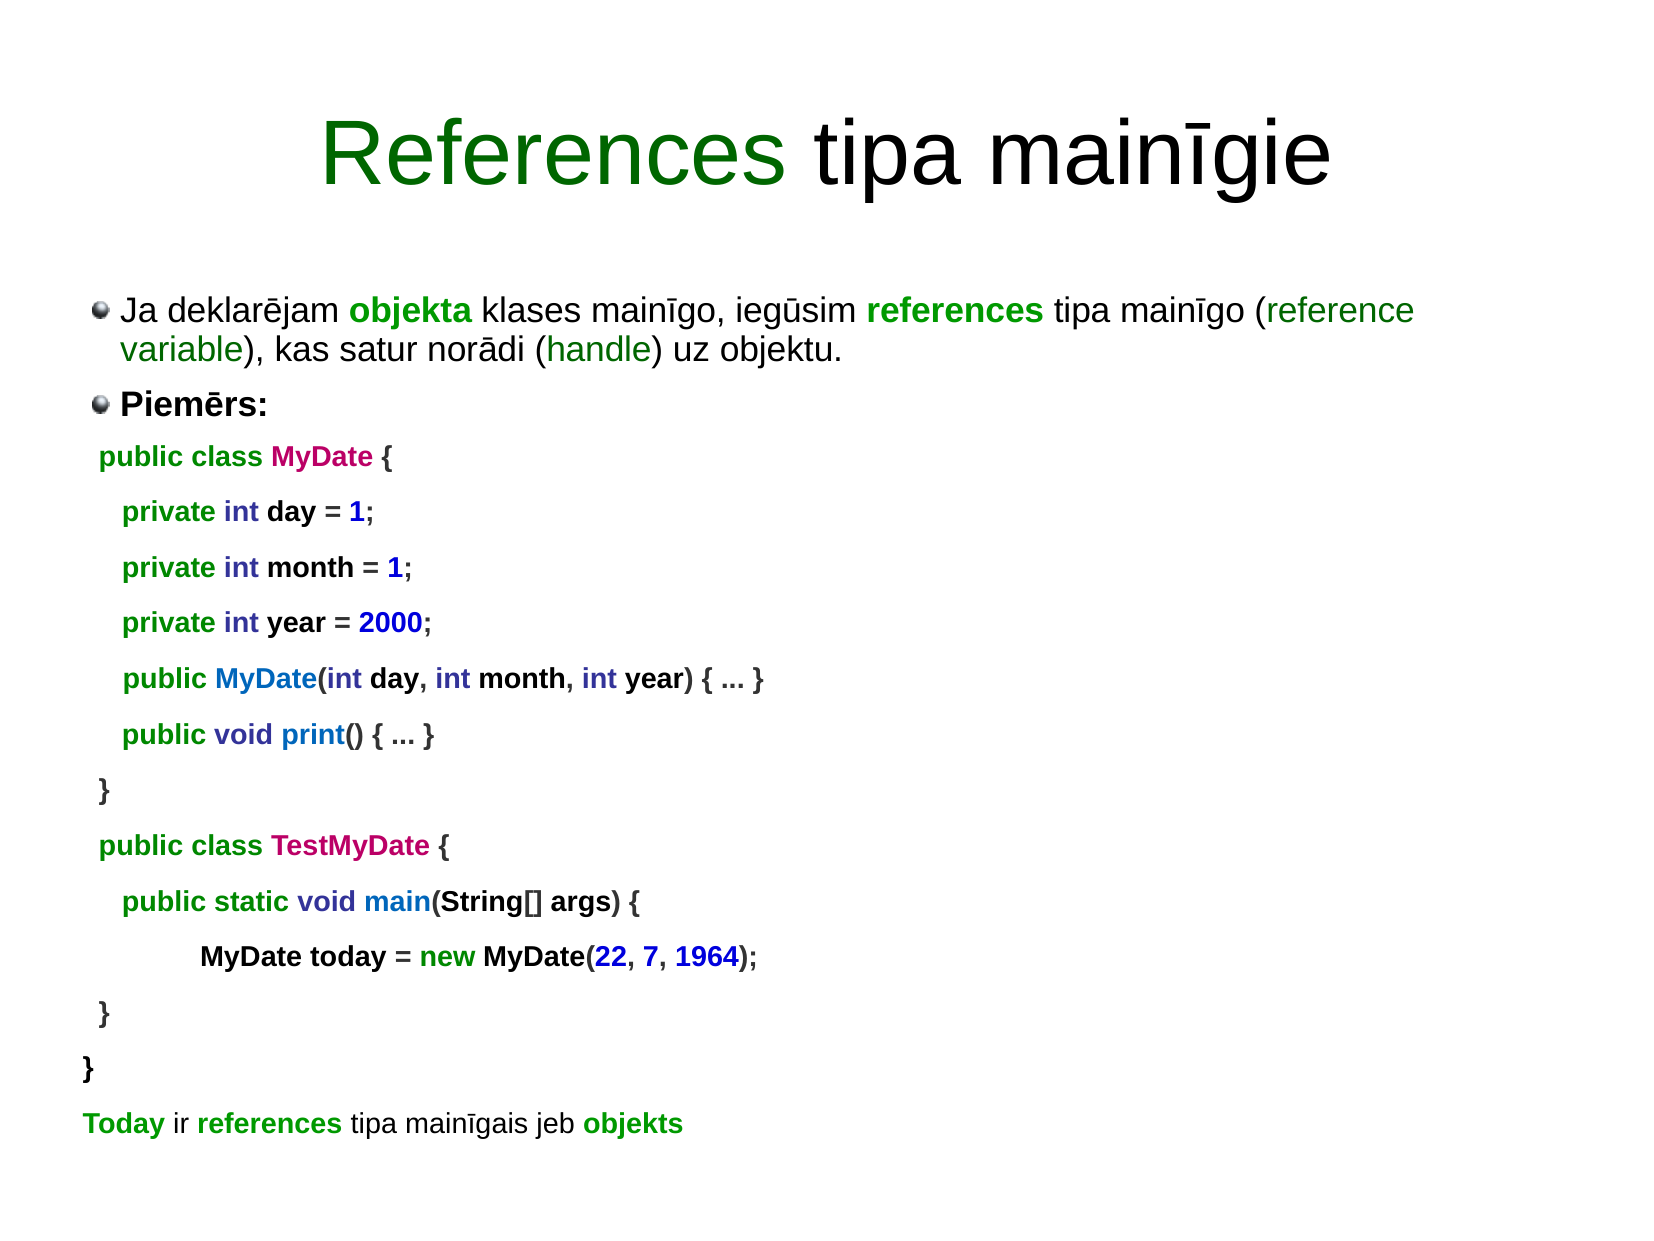

# References tipa mainīgie
Ja deklarējam objekta klases mainīgo, iegūsim references tipa mainīgo (reference variable), kas satur norādi (handle) uz objektu.
Piemērs:
 public class MyDate {
 		private int day = 1;
 		private int month = 1;
 		private int year = 2000;
 public MyDate(int day, int month, int year) { ... }
 	public void print() { ... }
 }
 public class TestMyDate {
 		public static void main(String[] args) {
 		MyDate today = new MyDate(22, 7, 1964);
 }
}
Today ir references tipa mainīgais jeb objekts